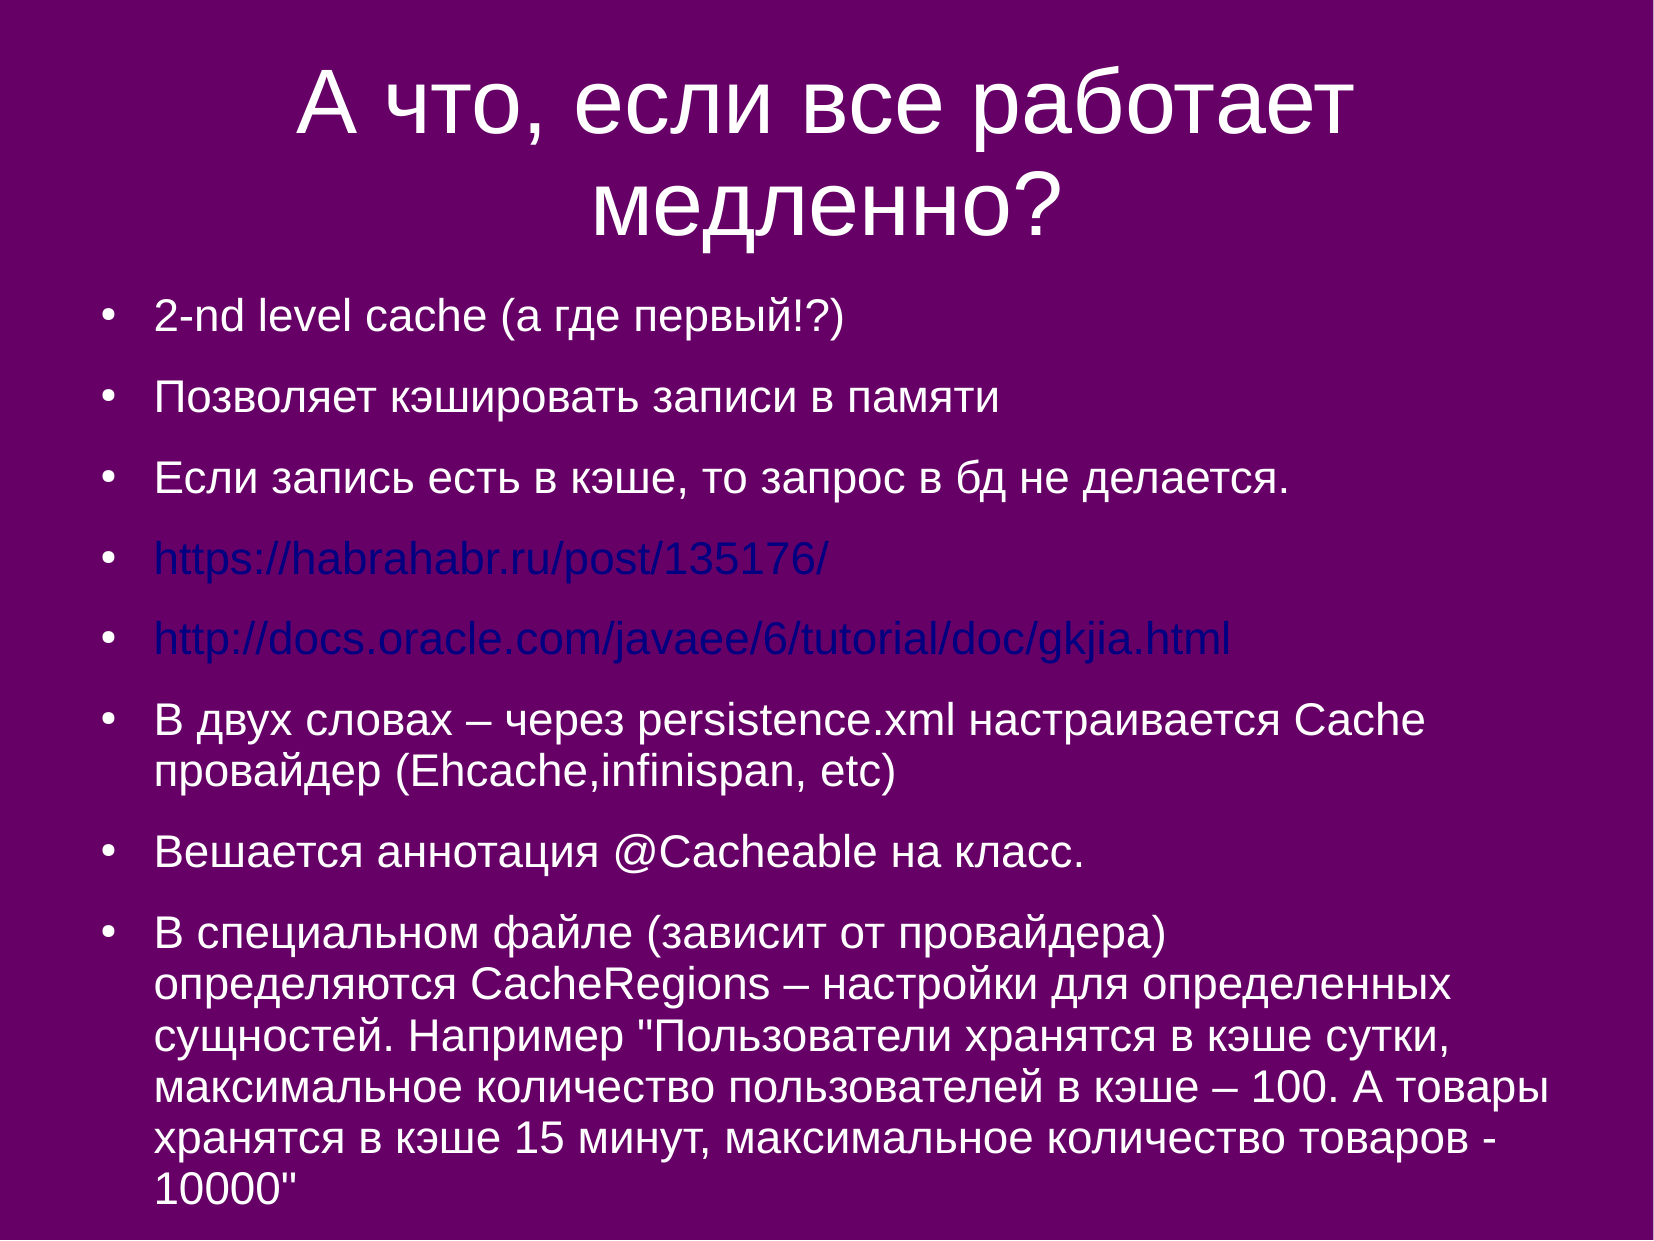

# А что, если все работает медленно?
2-nd level cache (а где первый!?)
Позволяет кэшировать записи в памяти
Если запись есть в кэше, то запрос в бд не делается.
https://habrahabr.ru/post/135176/
http://docs.oracle.com/javaee/6/tutorial/doc/gkjia.html
В двух словах – через persistence.xml настраивается Cache провайдер (Ehcache,infinispan, etc)
Вешается аннотация @Cacheable на класс.
В специальном файле (зависит от провайдера)
определяются CacheRegions – настройки для определенных сущностей. Например "Пользователи хранятся в кэше сутки, максимальное количество пользователей в кэше – 100. А товары хранятся в кэше 15 минут, максимальное количество товаров - 10000"